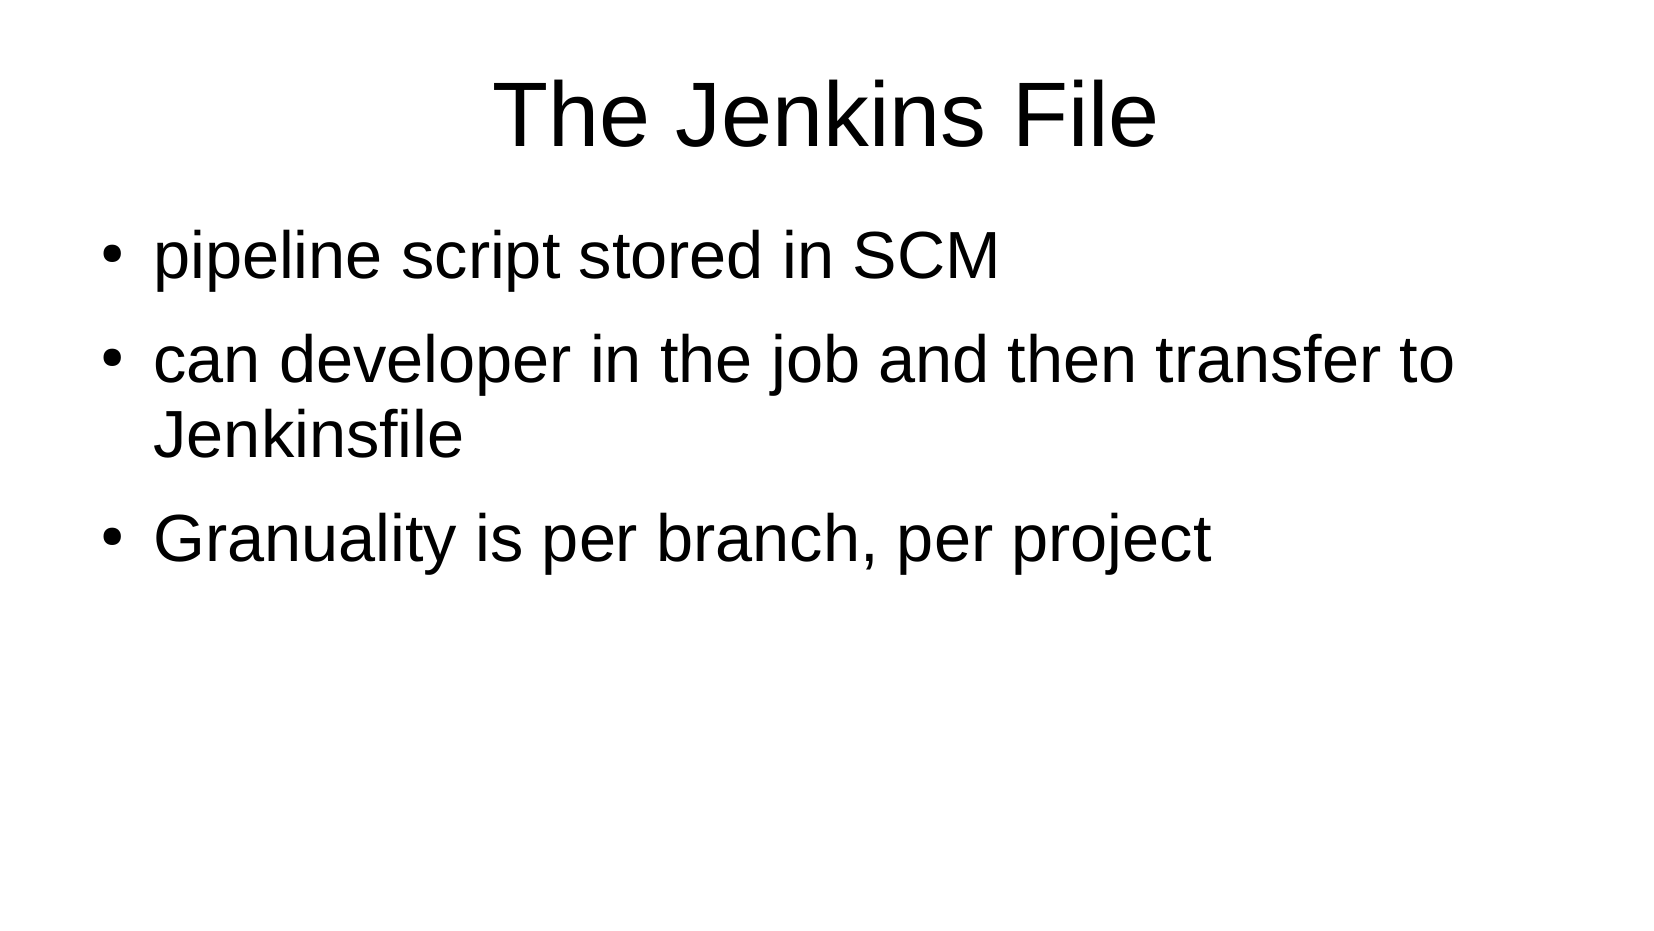

# The Jenkins File
pipeline script stored in SCM
can developer in the job and then transfer to Jenkinsfile
Granuality is per branch, per project